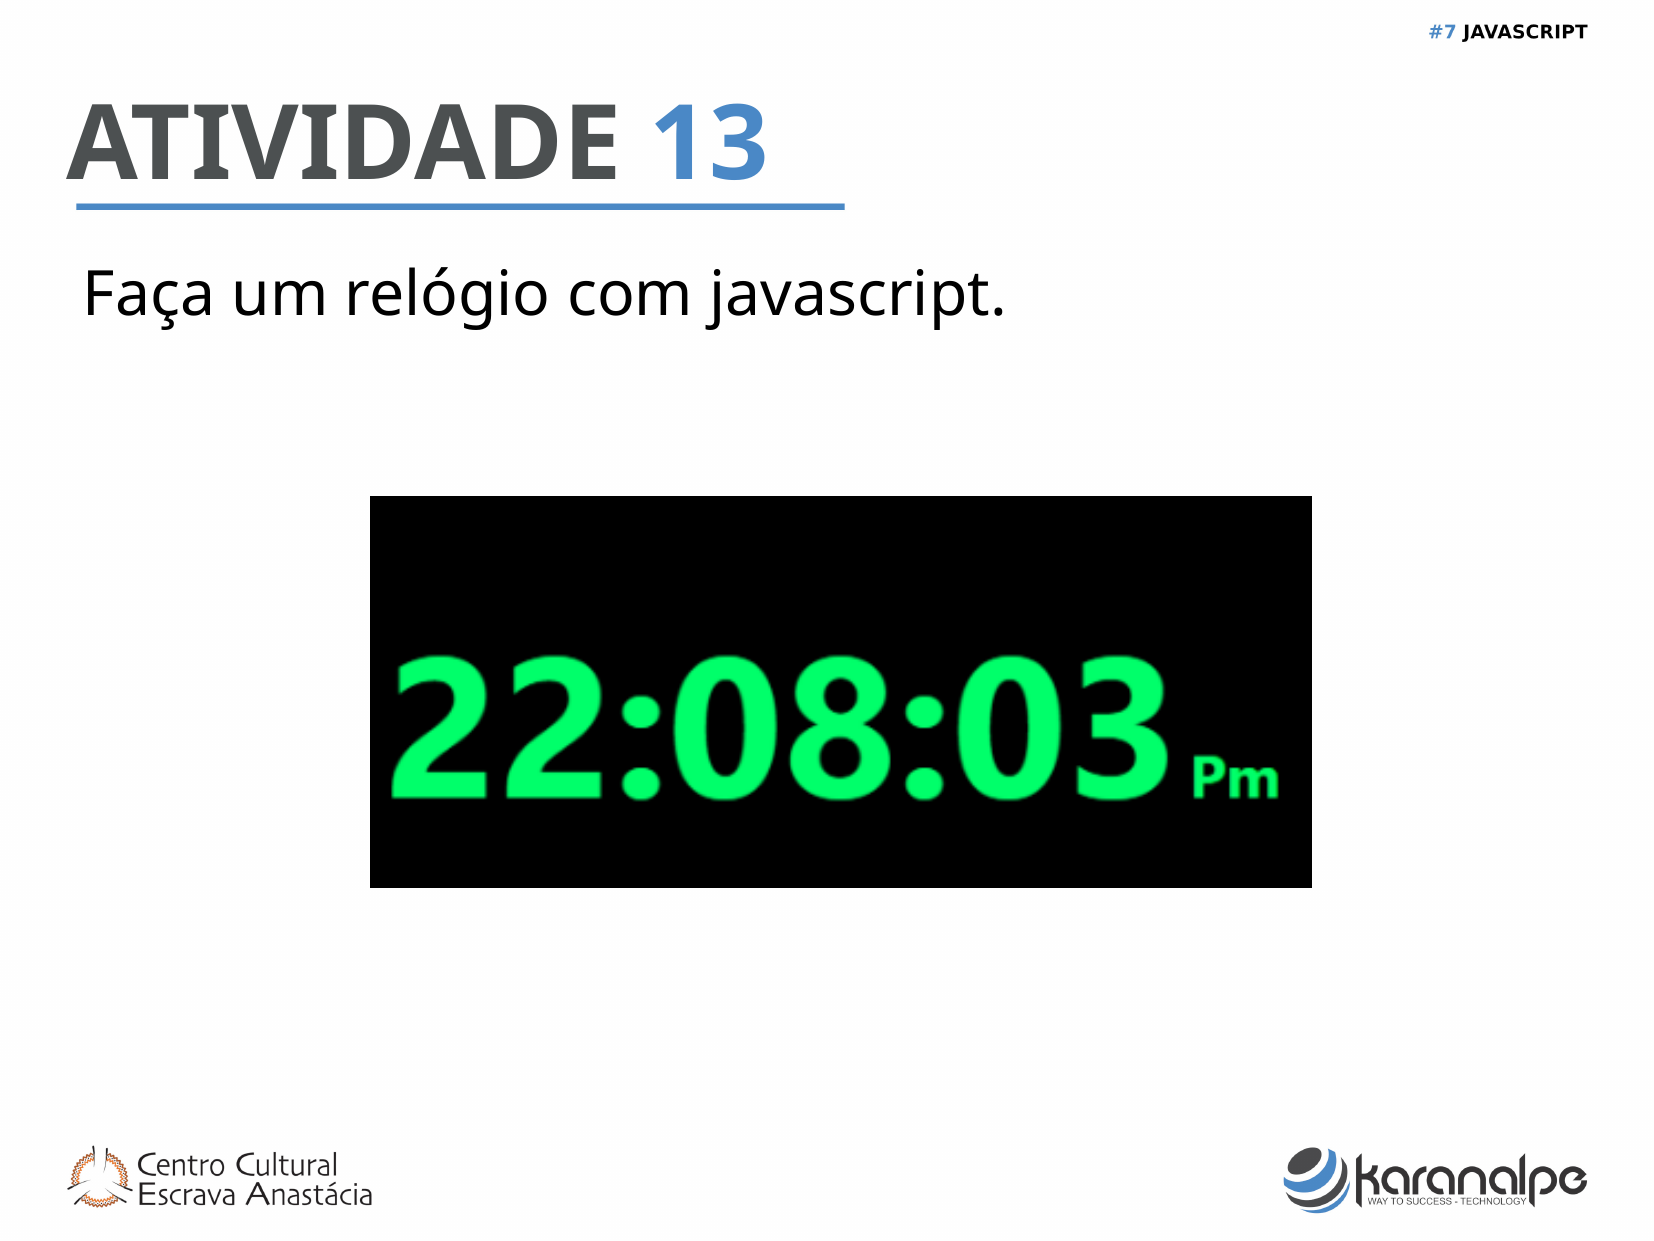

ATIVIDADE 13
# Faça um relógio com javascript.